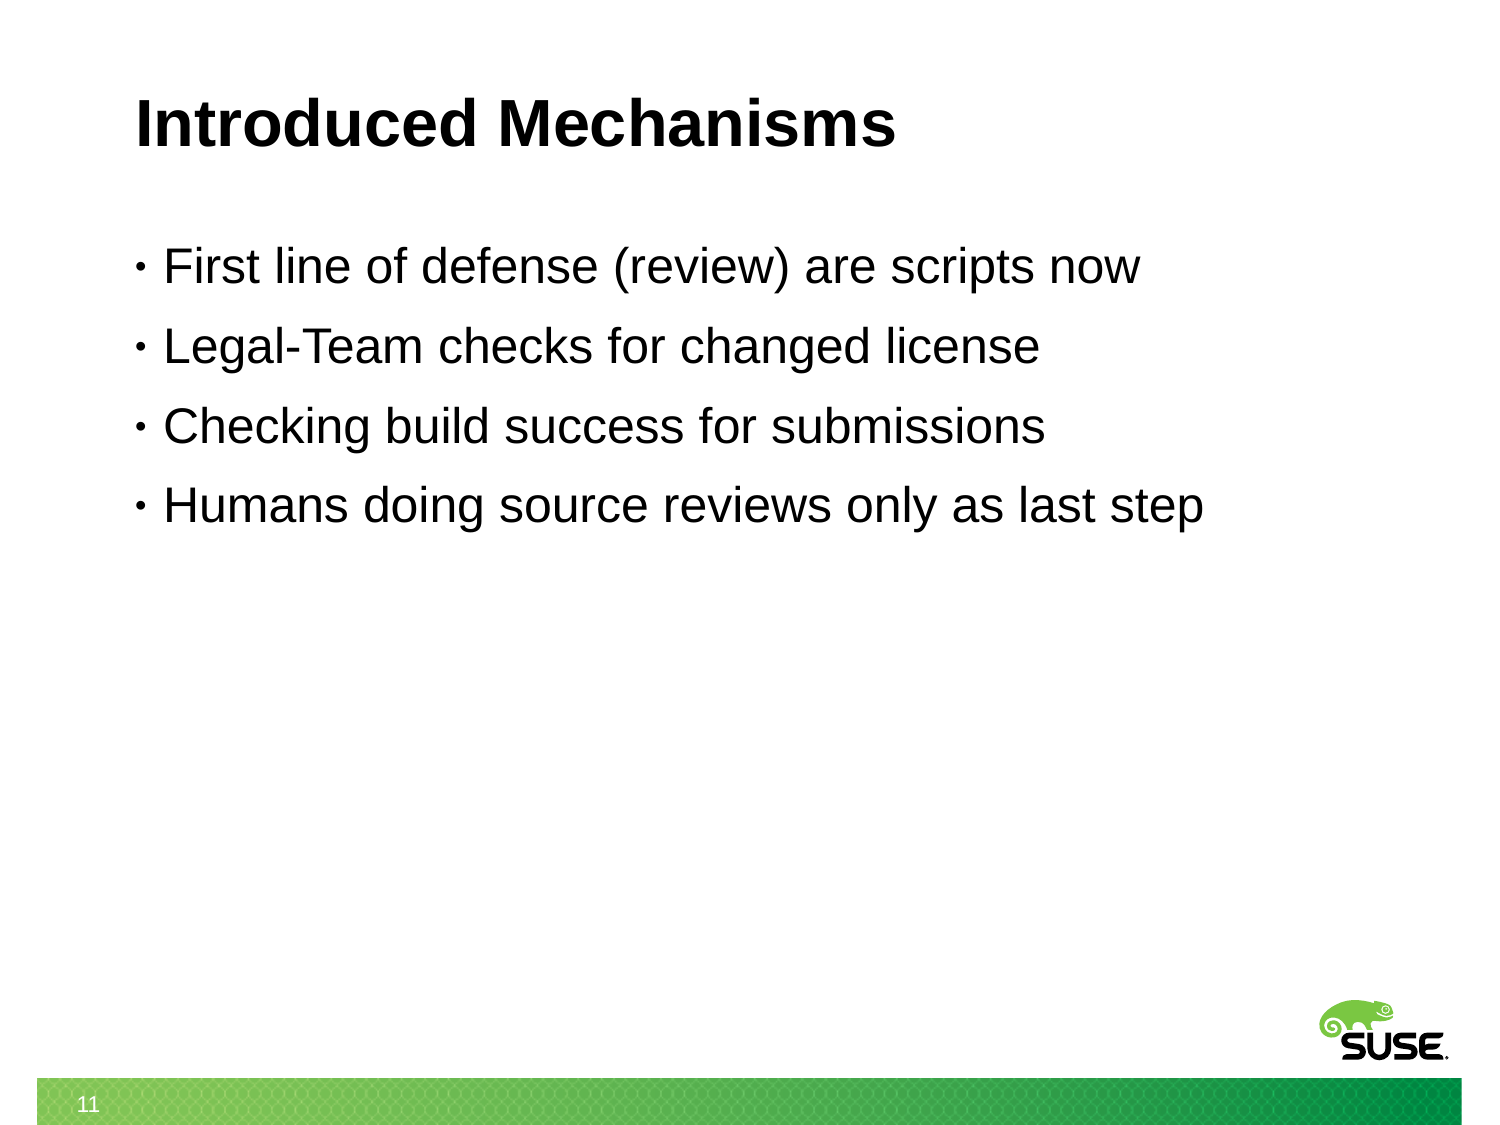

# Introduced Mechanisms
First line of defense (review) are scripts now
Legal-Team checks for changed license
Checking build success for submissions
Humans doing source reviews only as last step